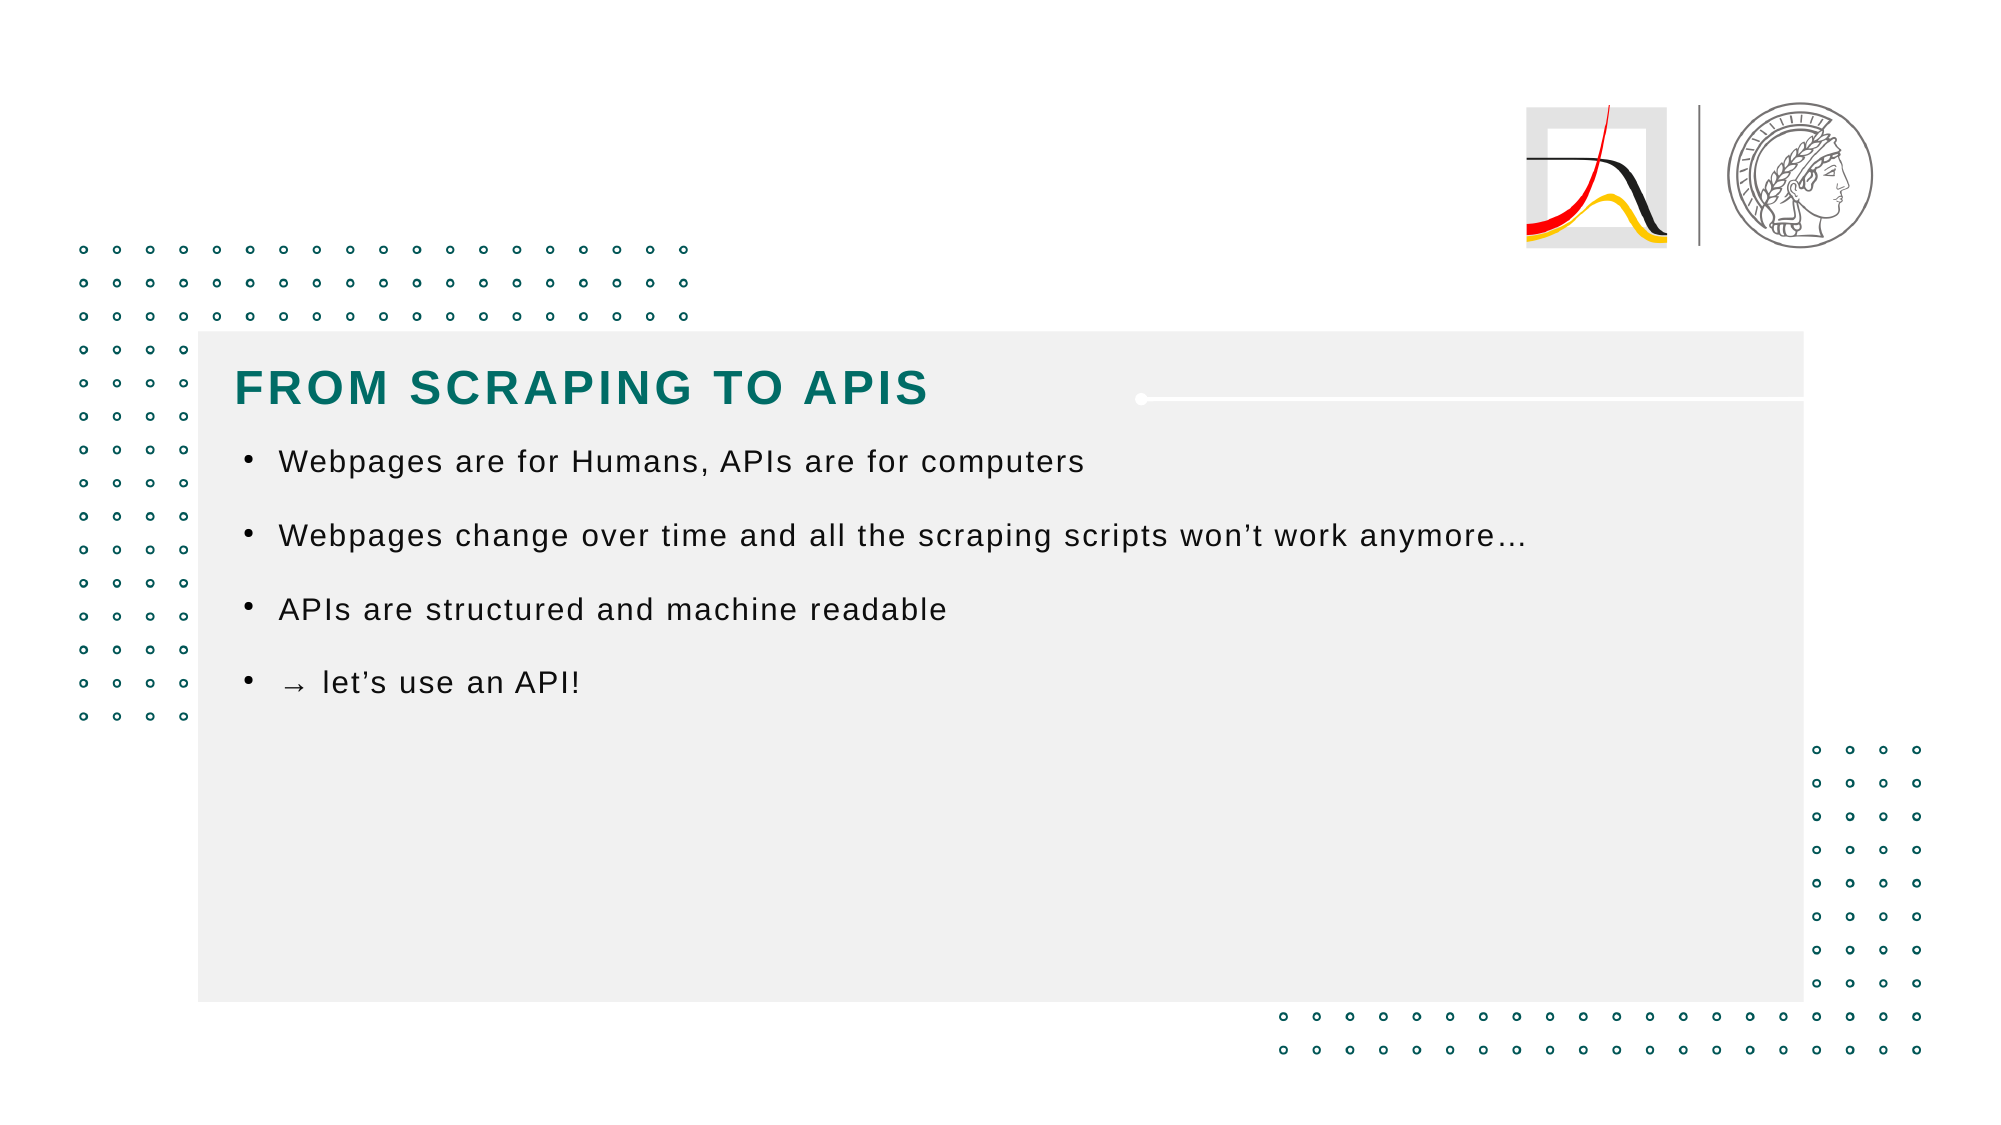

# From Scraping to APIs
Webpages are for Humans, APIs are for computers
Webpages change over time and all the scraping scripts won’t work anymore…
APIs are structured and machine readable
→ let’s use an API!